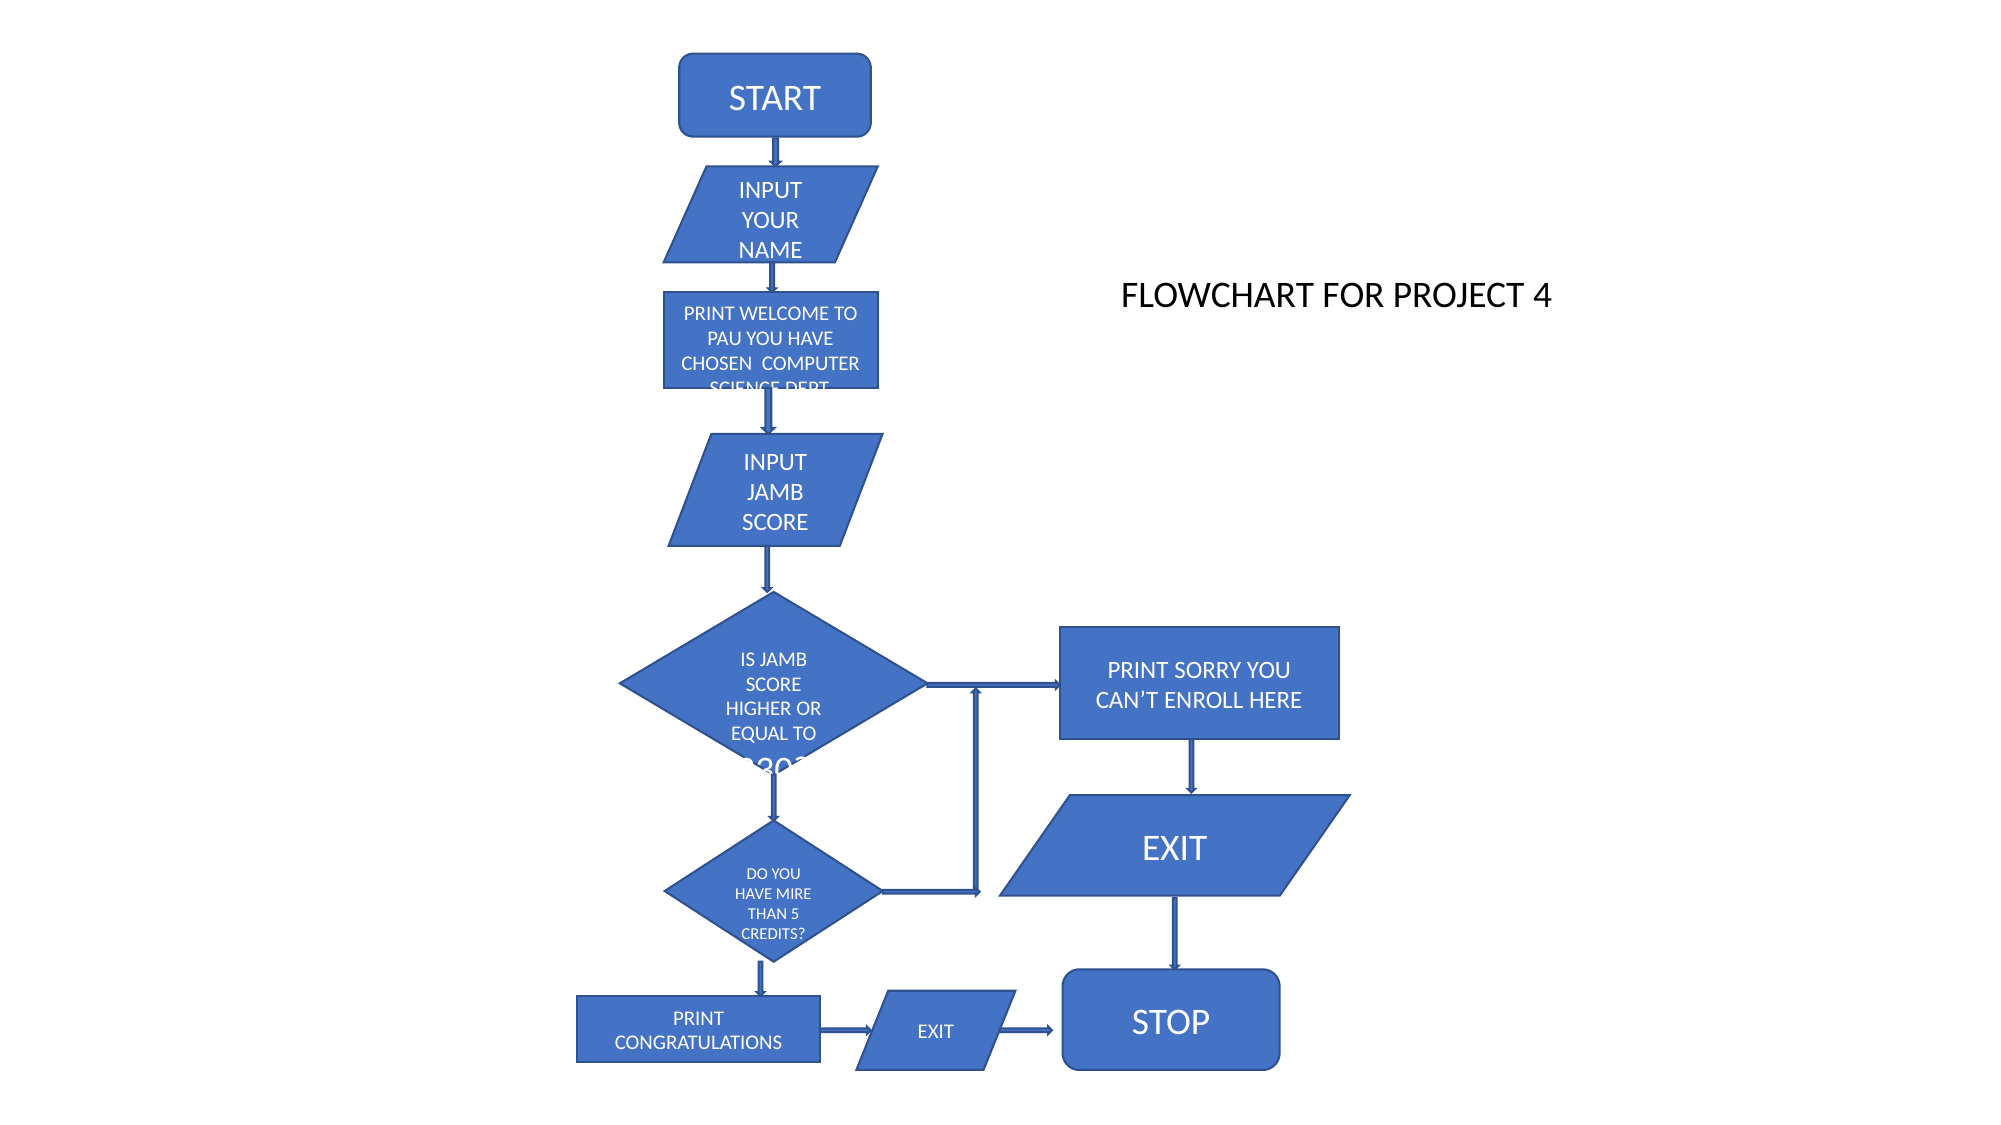

START
INPUT YOUR NAME
FLOWCHART FOR PROJECT 4
PRINT WELCOME TO PAU YOU HAVE CHOSEN COMPUTER SCIENCE DEPT.
INPUT JAMB SCORE
IS JAMB SCORE HIGHER OR EQUAL TO 230?
PRINT SORRY YOU CAN’T ENROLL HERE
EXIT
DO YOU HAVE MIRE THAN 5 CREDITS?
STOP
EXIT
PRINT CONGRATULATIONS